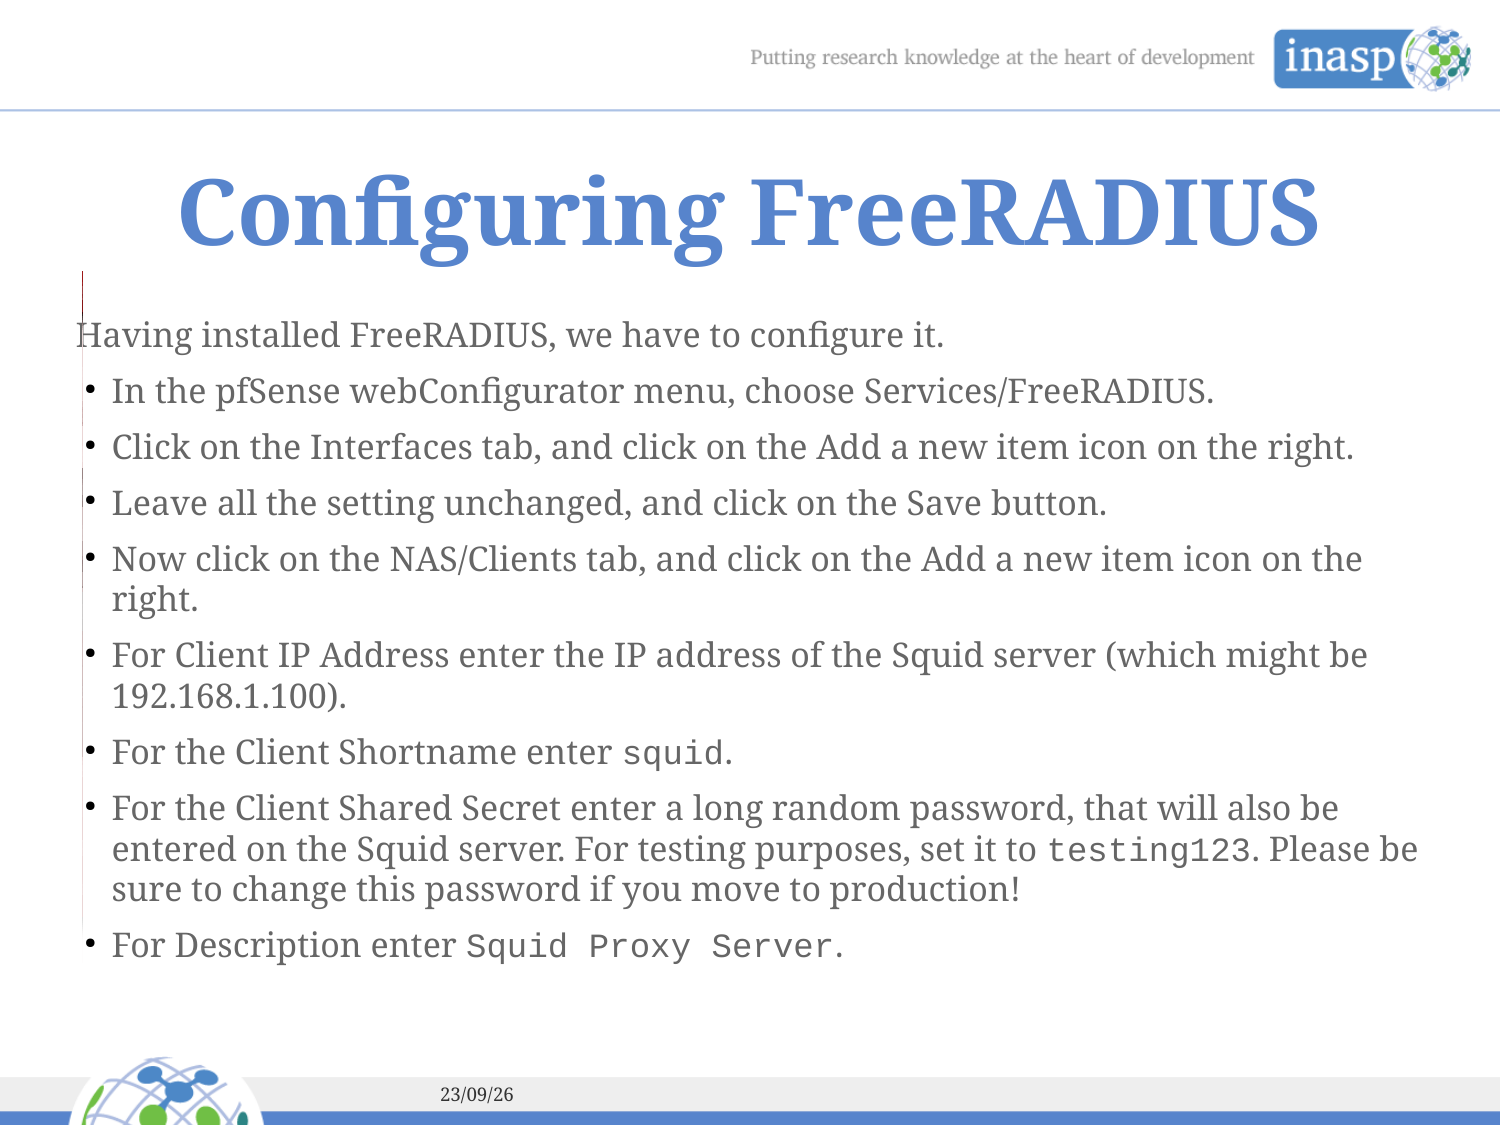

# Configuring FreeRADIUS
Having installed FreeRADIUS, we have to configure it.
In the pfSense webConfigurator menu, choose Services/FreeRADIUS.
Click on the Interfaces tab, and click on the Add a new item icon on the right.
Leave all the setting unchanged, and click on the Save button.
Now click on the NAS/Clients tab, and click on the Add a new item icon on the right.
For Client IP Address enter the IP address of the Squid server (which might be 192.168.1.100).
For the Client Shortname enter squid.
For the Client Shared Secret enter a long random password, that will also be entered on the Squid server. For testing purposes, set it to testing123. Please be sure to change this password if you move to production!
For Description enter Squid Proxy Server.